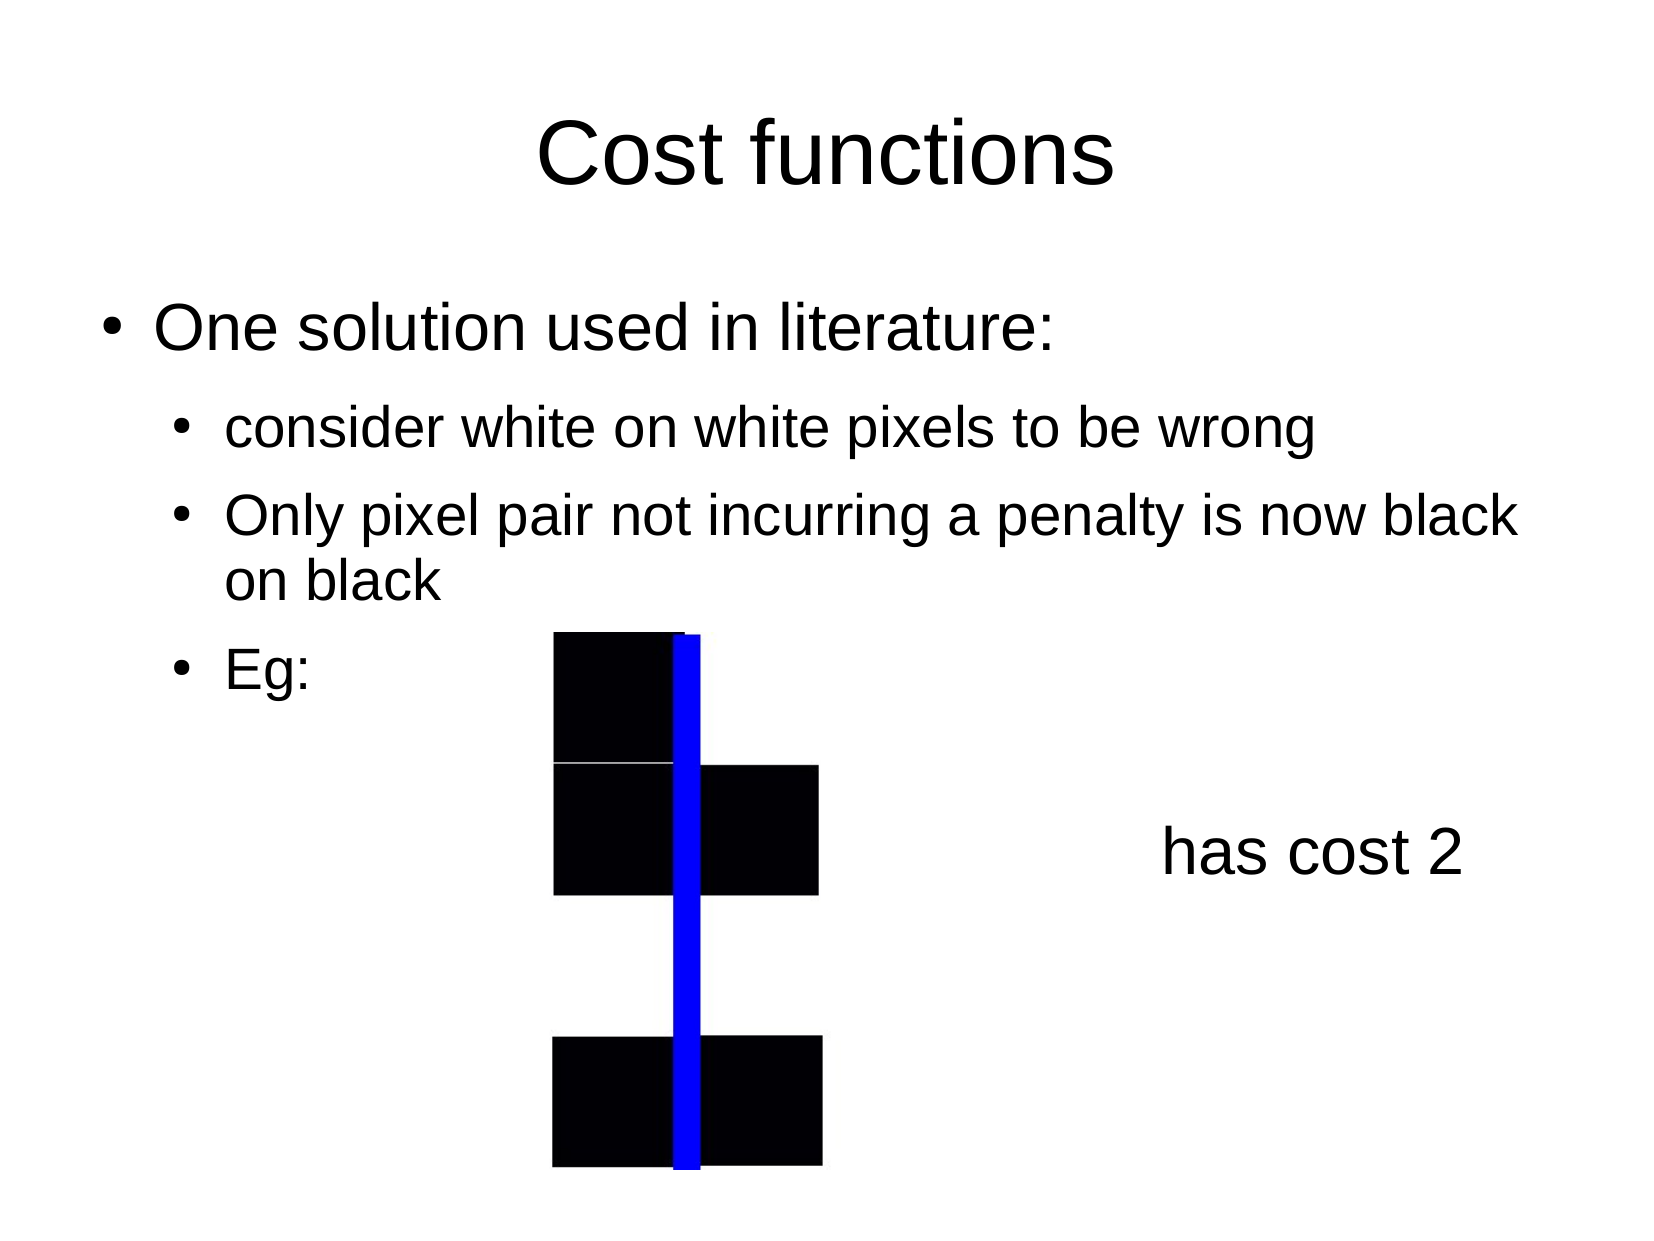

# Cost functions
One solution used in literature:
consider white on white pixels to be wrong
Only pixel pair not incurring a penalty is now black on black
Eg:
 has cost 2